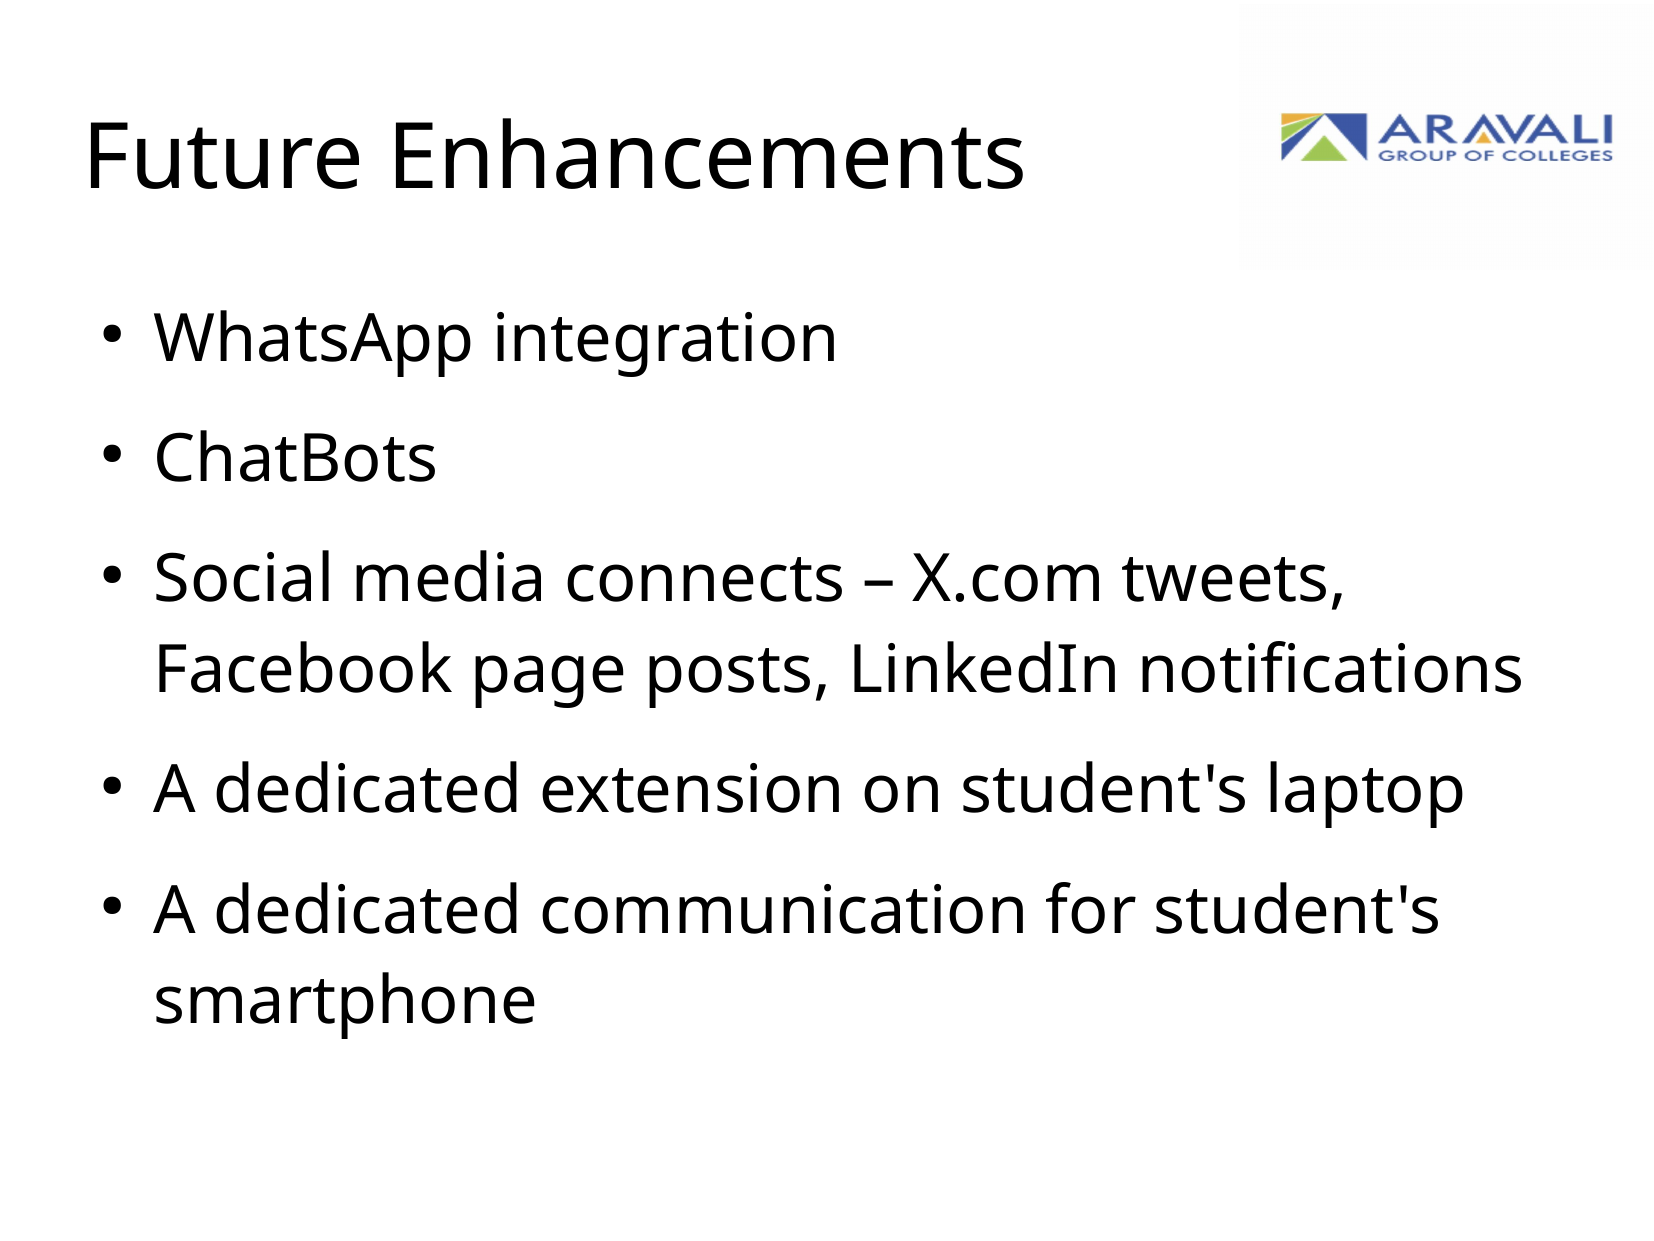

# Future Enhancements
WhatsApp integration
ChatBots
Social media connects – X.com tweets, Facebook page posts, LinkedIn notifications
A dedicated extension on student's laptop
A dedicated communication for student's smartphone